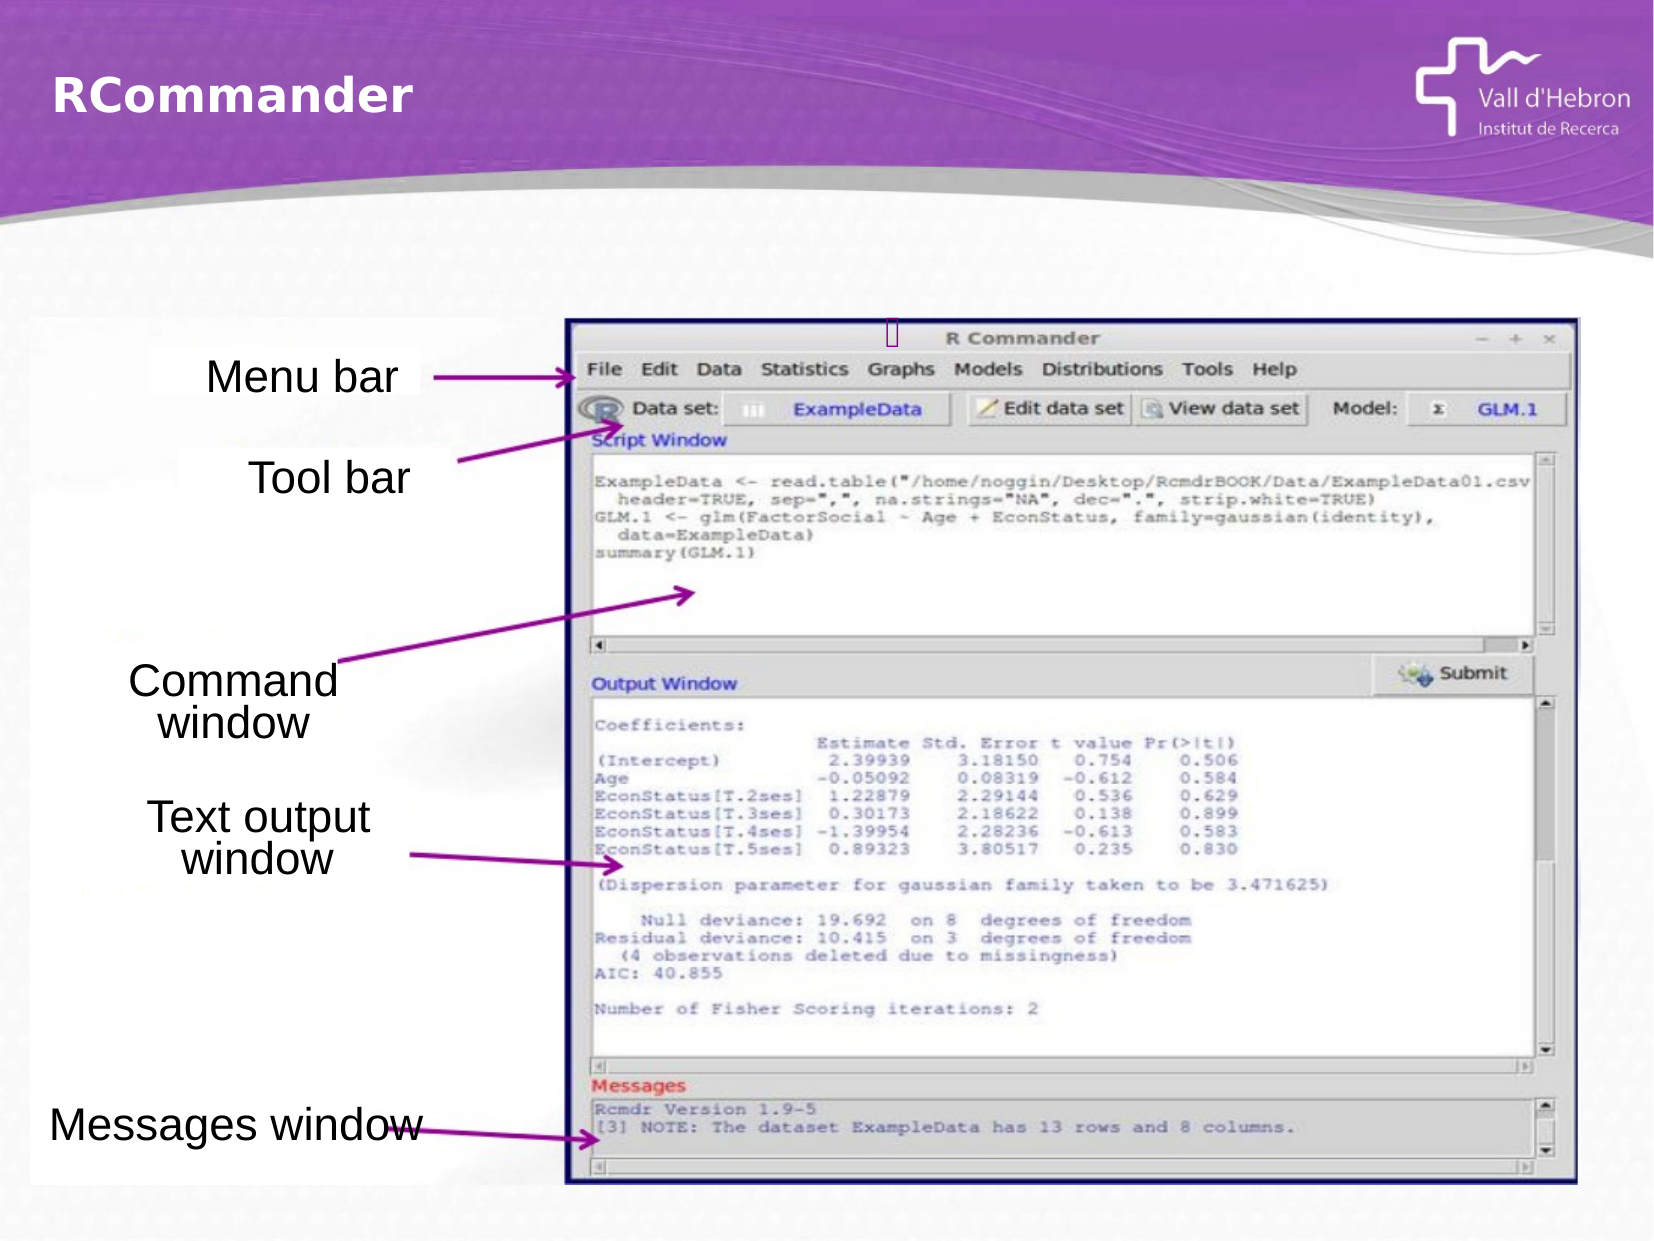

RCommander

Menu bar
Tool bar
Command
window
Text output
window
Messages window